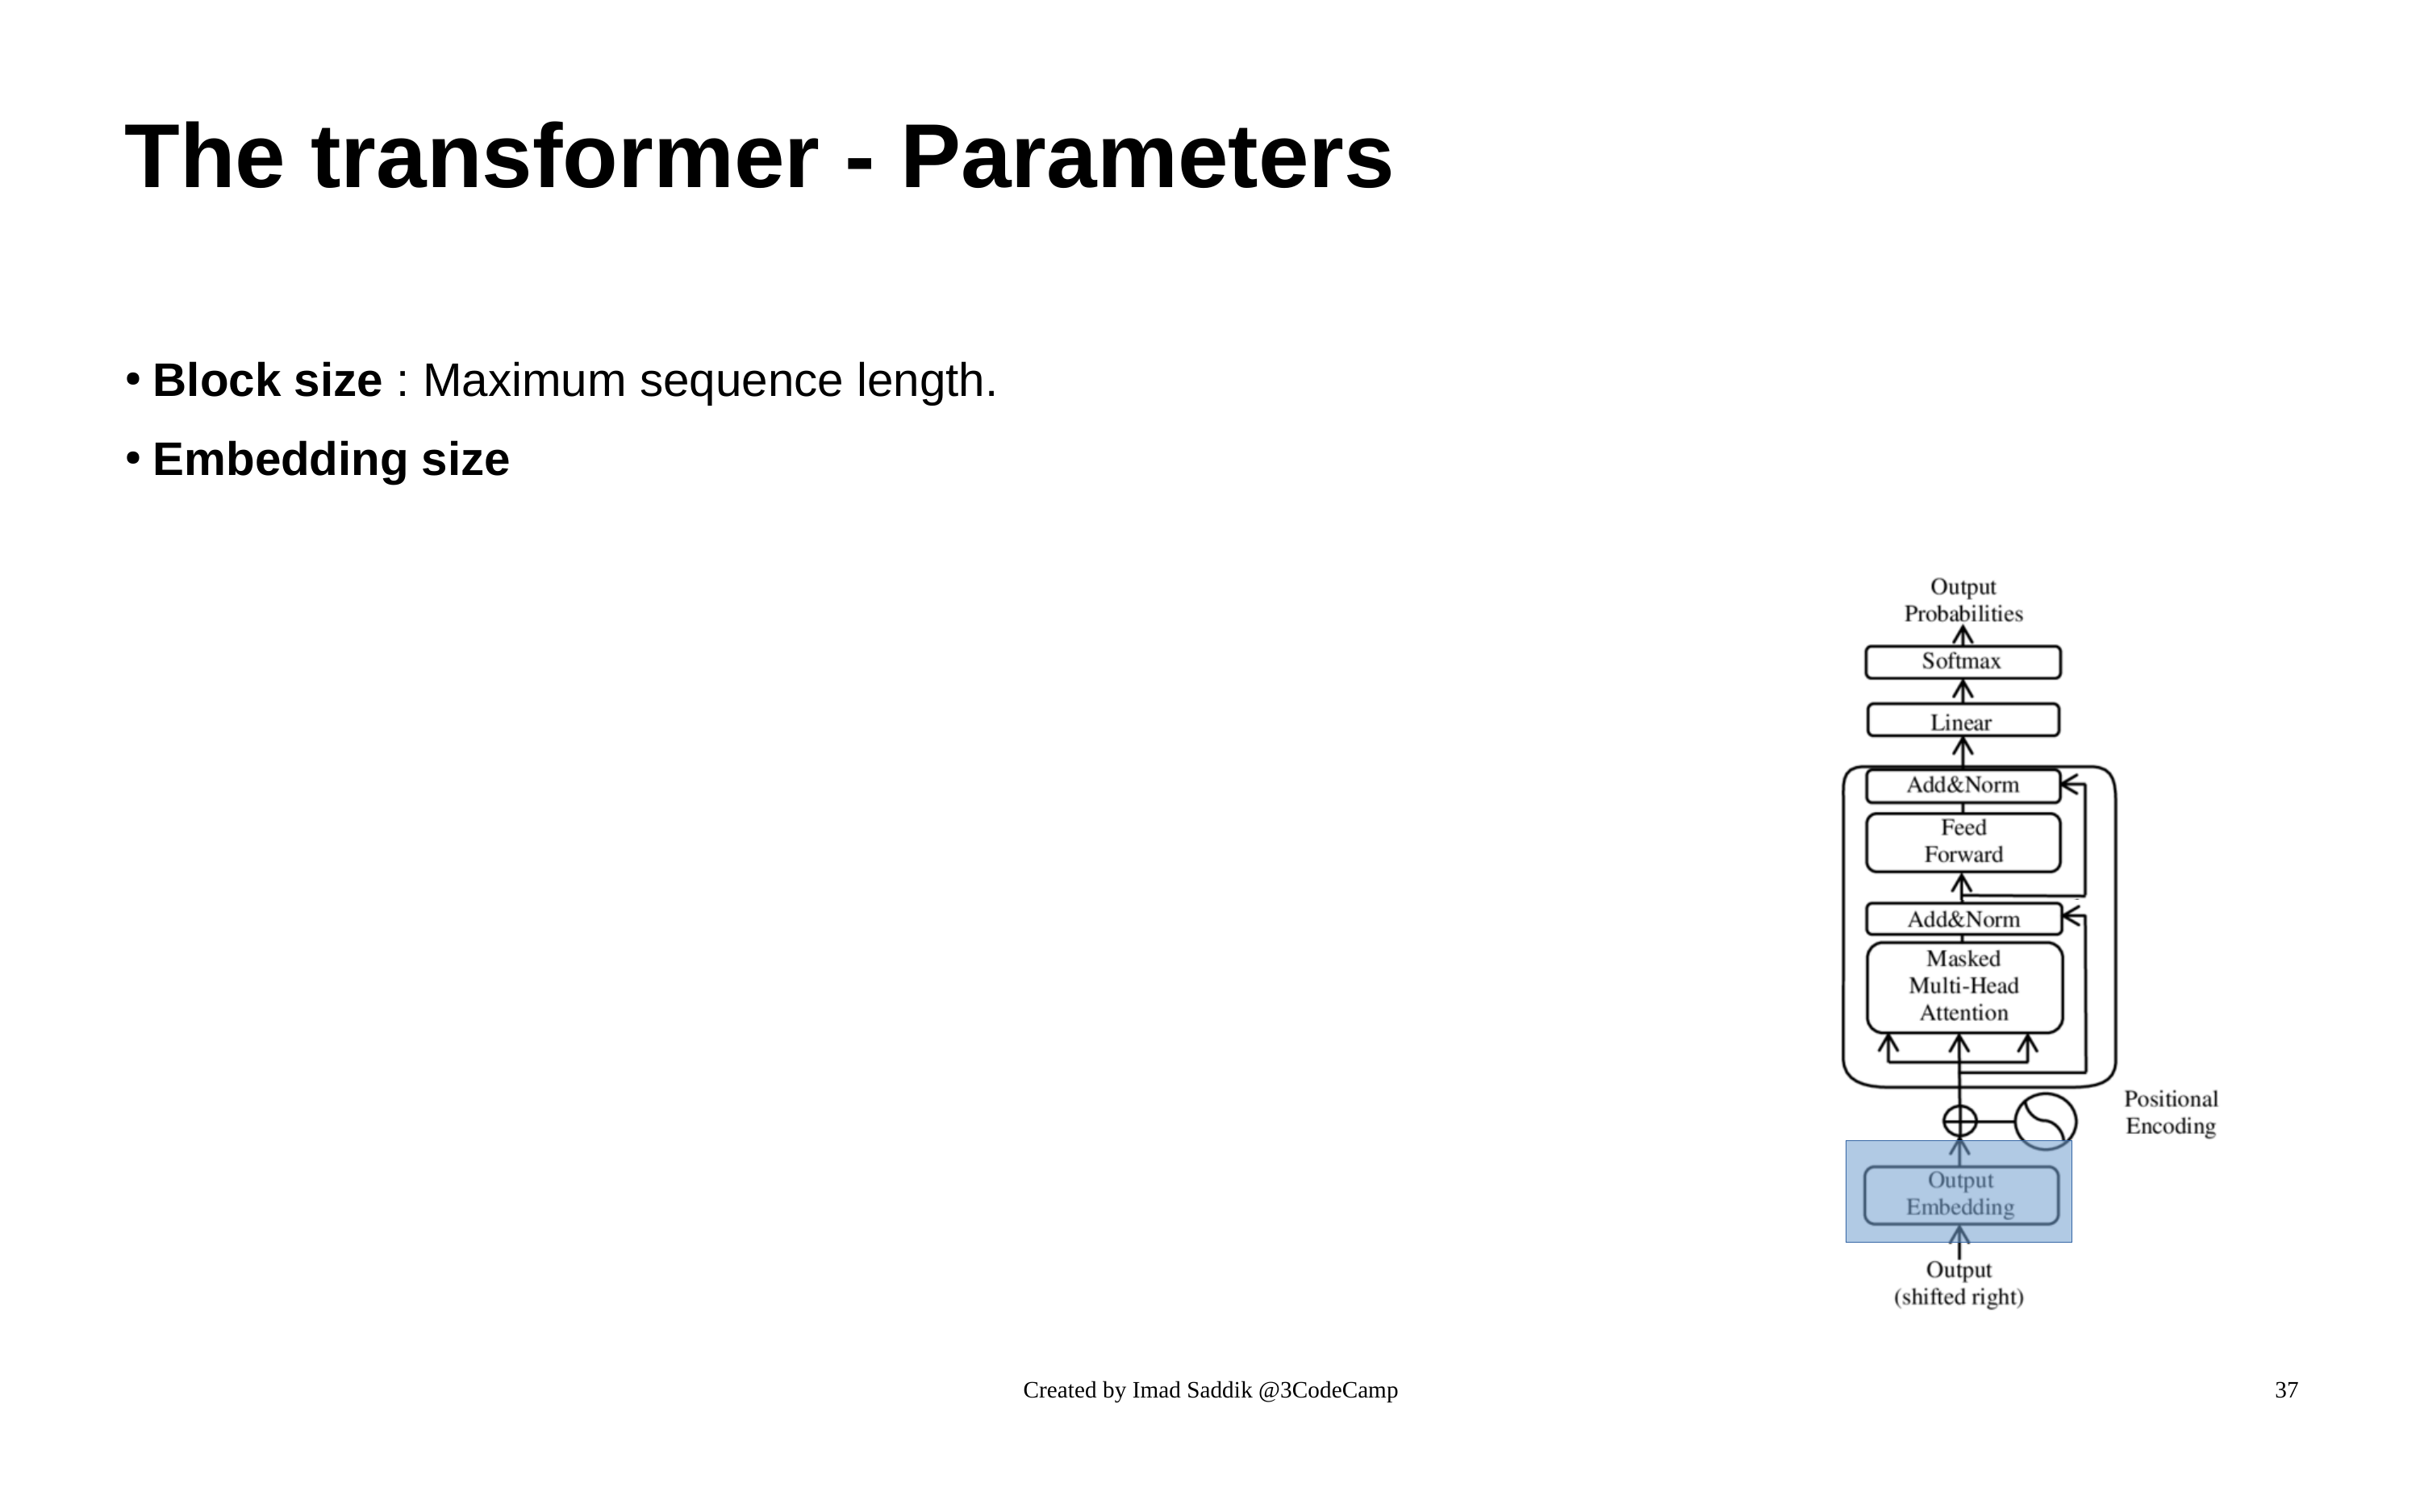

The transformer - Parameters
Block size : Maximum sequence length.
Embedding size
Created by Imad Saddik @3CodeCamp
37